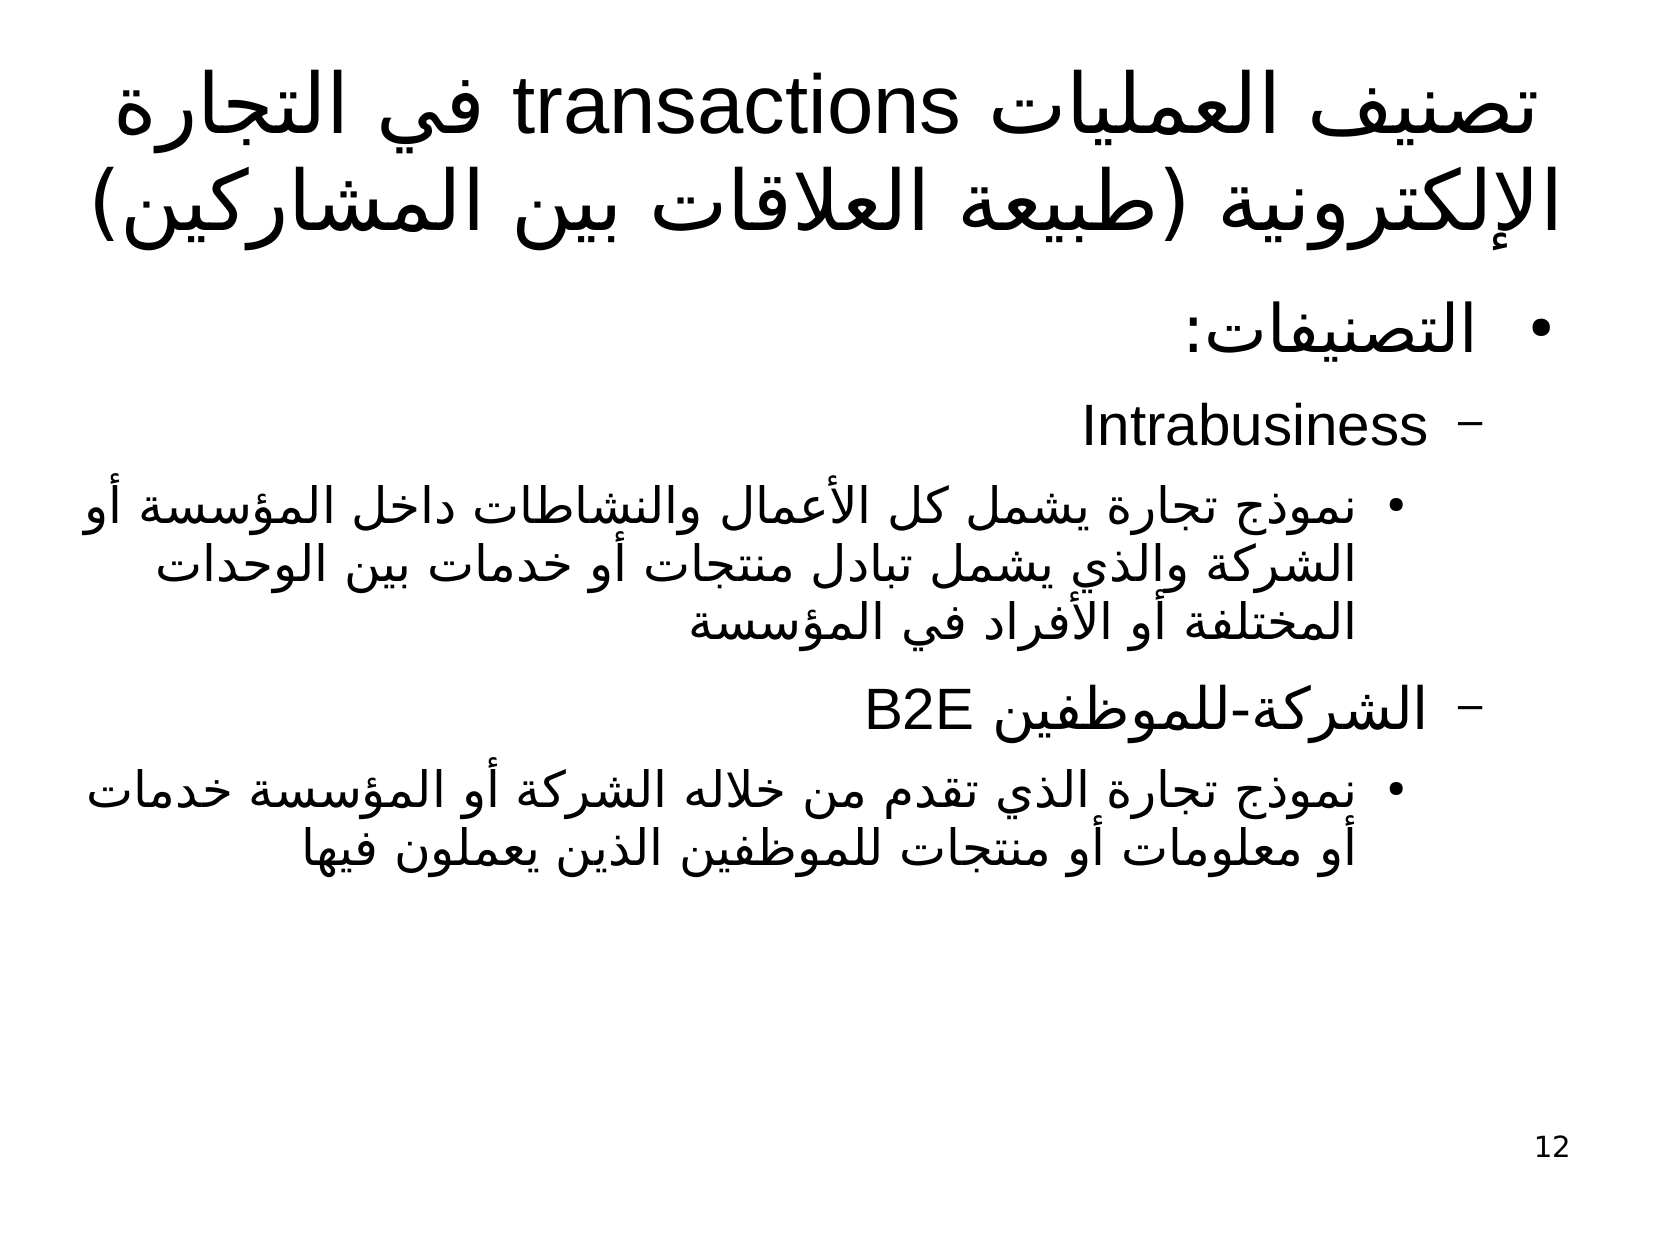

# تصنيف العمليات transactions في التجارة الإلكترونية (طبيعة العلاقات بين المشاركين)
 التصنيفات:
Intrabusiness
نموذج تجارة يشمل كل الأعمال والنشاطات داخل المؤسسة أو الشركة والذي يشمل تبادل منتجات أو خدمات بين الوحدات المختلفة أو الأفراد في المؤسسة
الشركة-للموظفين B2E
نموذج تجارة الذي تقدم من خلاله الشركة أو المؤسسة خدمات أو معلومات أو منتجات للموظفين الذين يعملون فيها
12